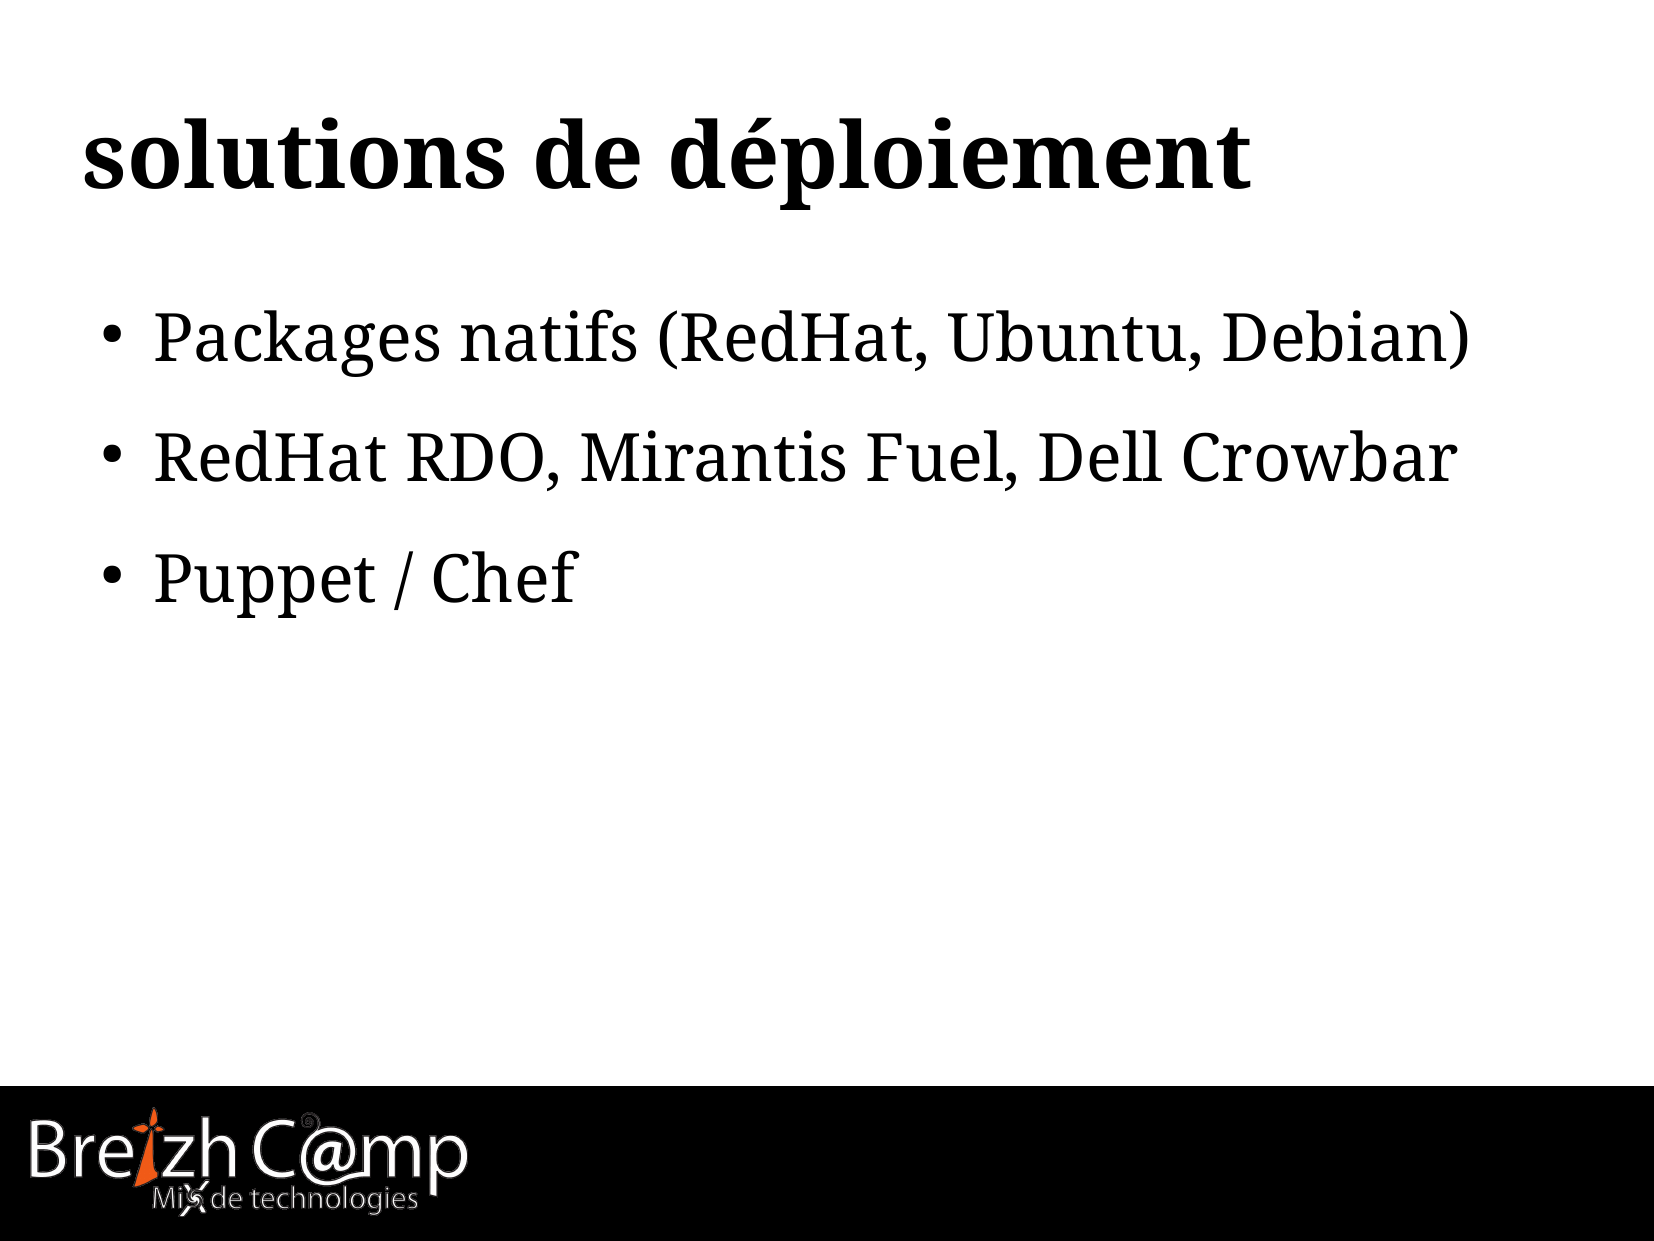

# solutions de déploiement
Packages natifs (RedHat, Ubuntu, Debian)
RedHat RDO, Mirantis Fuel, Dell Crowbar
Puppet / Chef
50